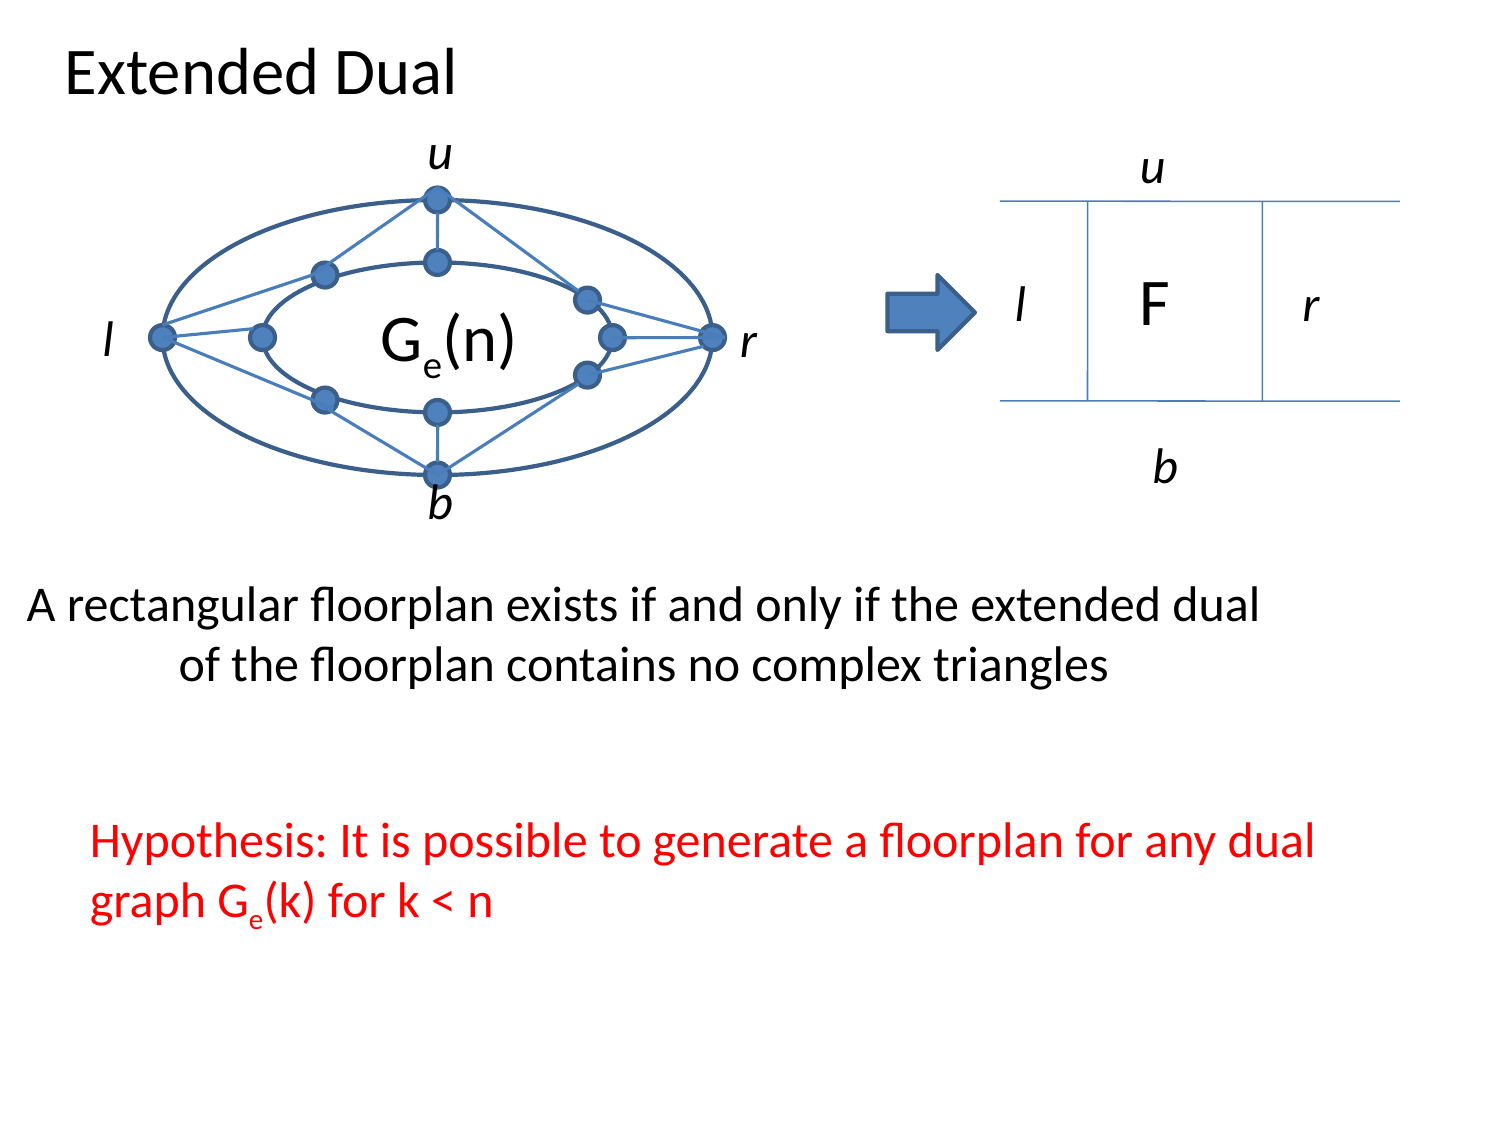

Extended Dual
u
u
F
l
r
Ge(n)
l
r
b
b
A rectangular floorplan exists if and only if the extended dual of the floorplan contains no complex triangles
Hypothesis: It is possible to generate a floorplan for any dual graph Ge(k) for k < n